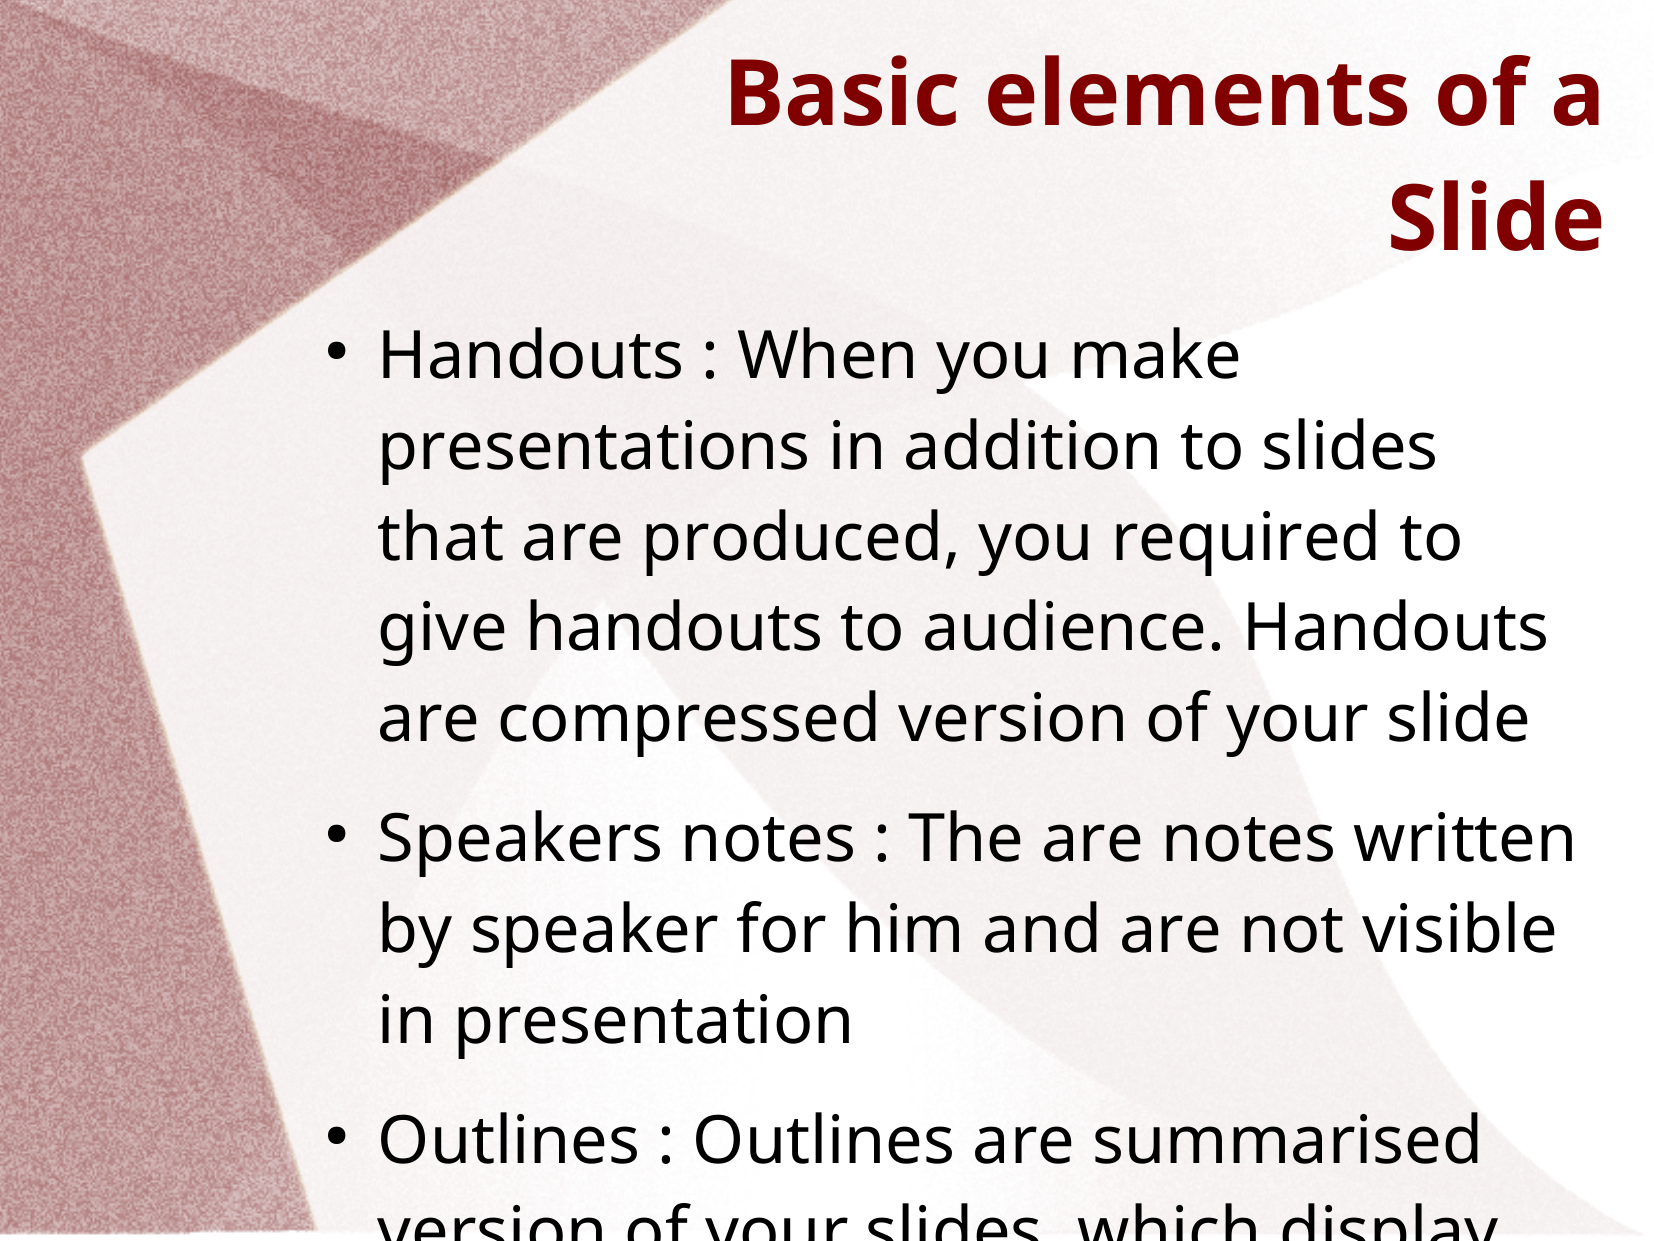

# Basic elements of a Slide
Handouts : When you make presentations in addition to slides that are produced, you required to give handouts to audience. Handouts are compressed version of your slide
Speakers notes : The are notes written by speaker for him and are not visible in presentation
Outlines : Outlines are summarised version of your slides, which display only title and main text